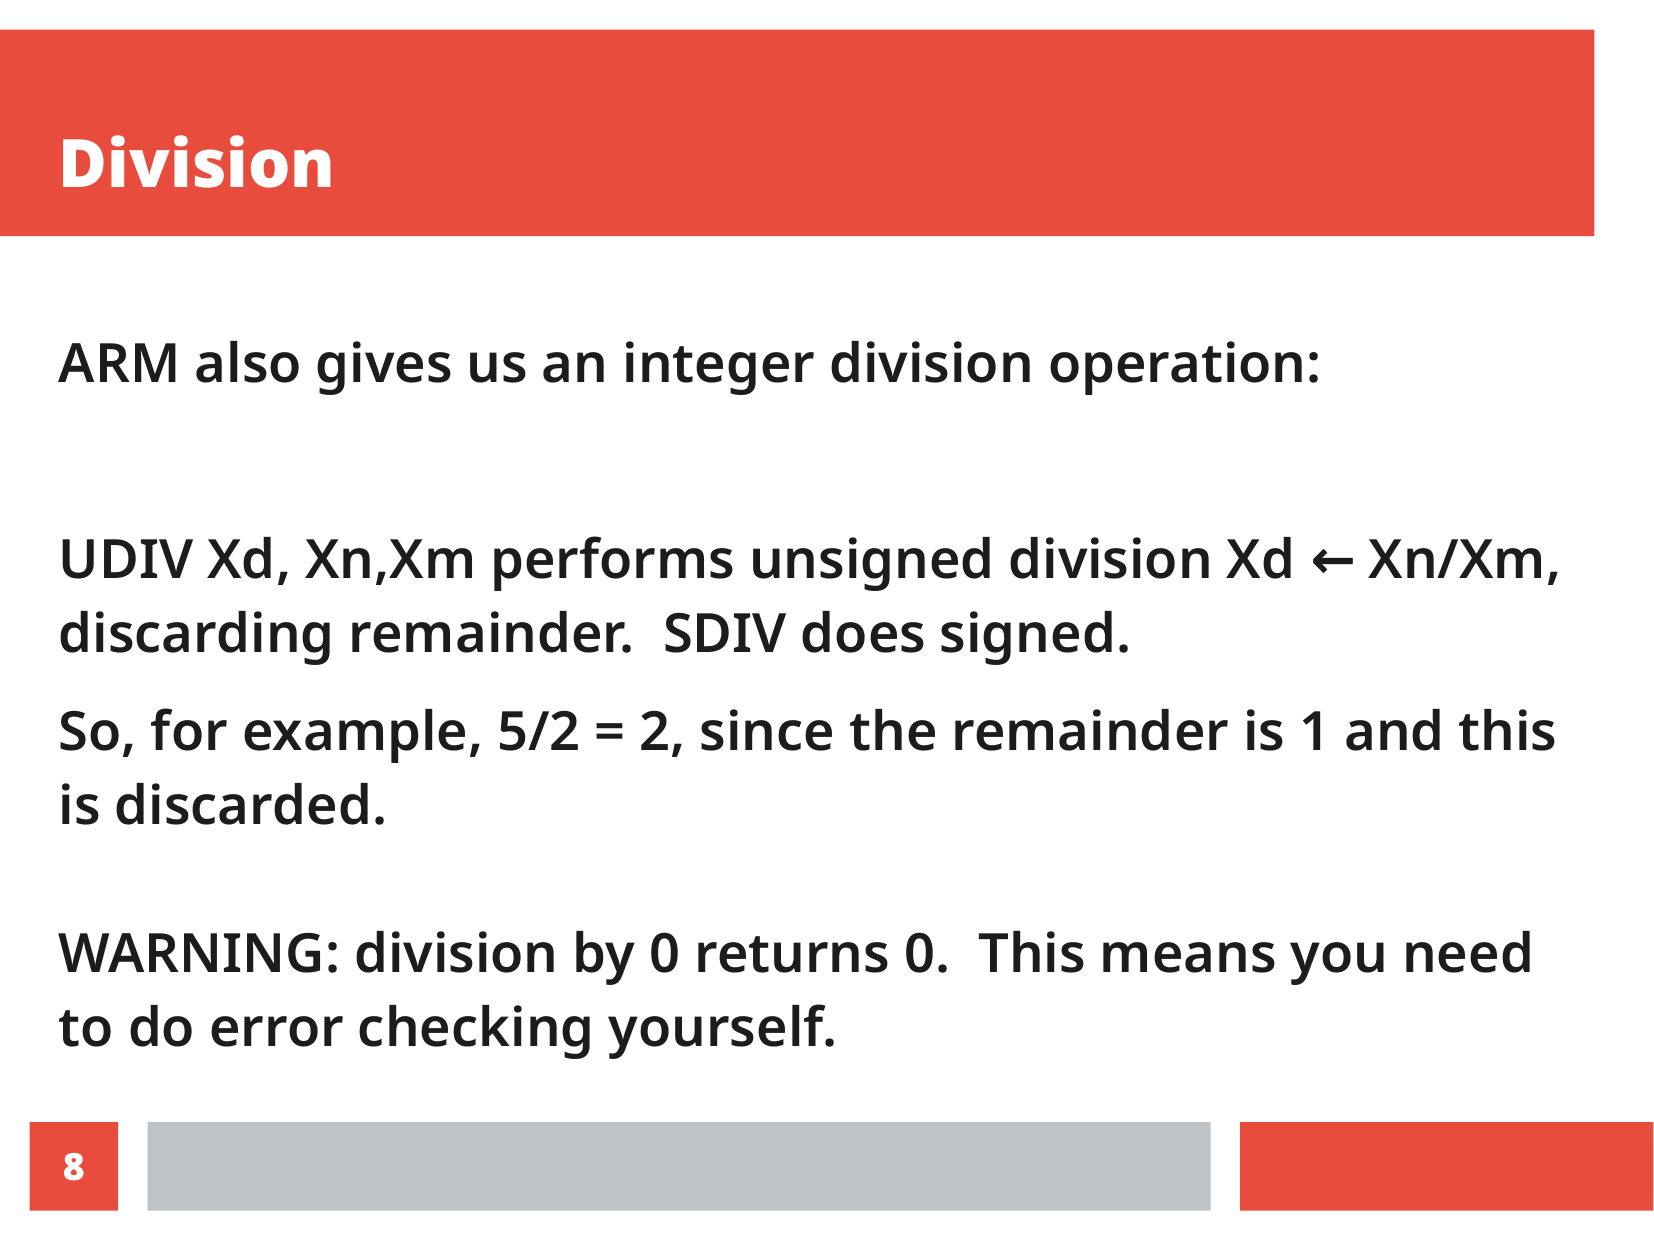

# Division
ARM also gives us an integer division operation:
UDIV Xd, Xn,Xm performs unsigned division Xd ← Xn/Xm, discarding remainder. SDIV does signed.
So, for example, 5/2 = 2, since the remainder is 1 and this is discarded.
WARNING: division by 0 returns 0. This means you need to do error checking yourself.
8